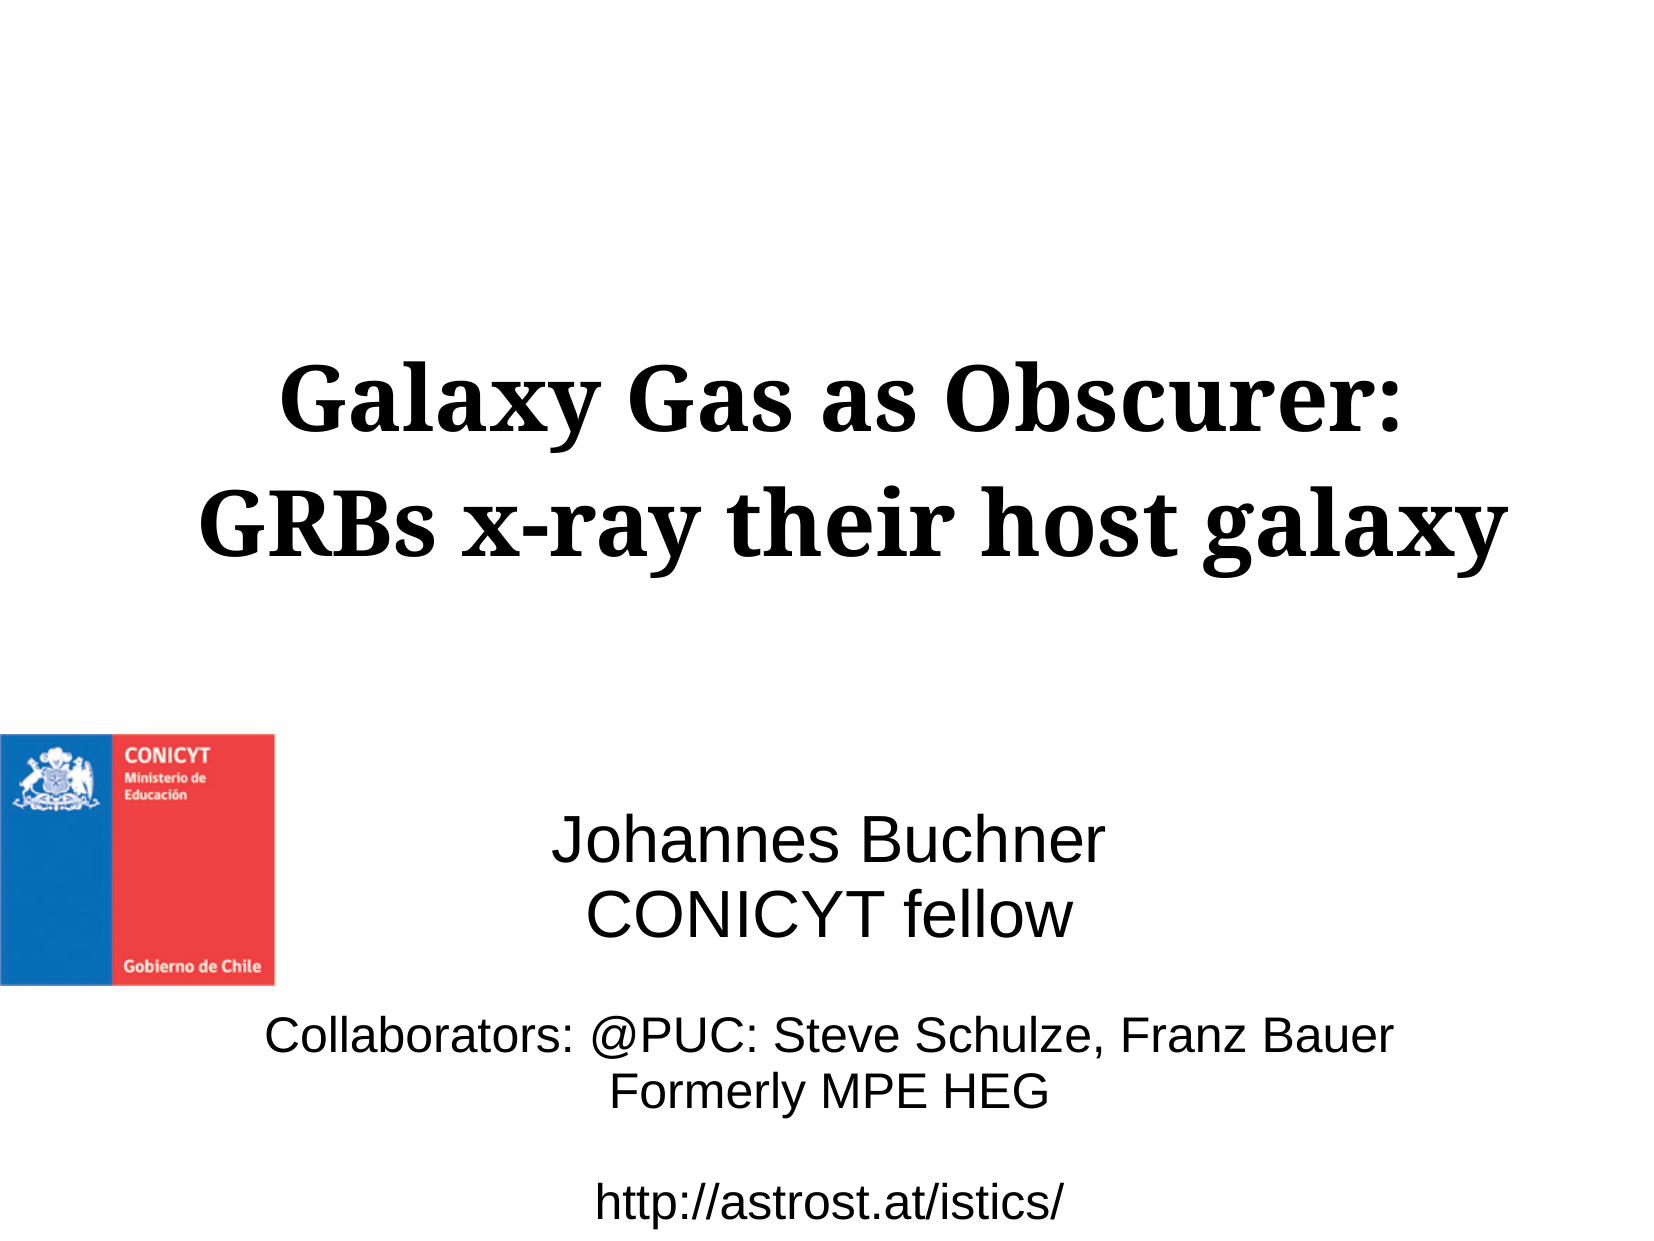

# Galaxy Gas as Obscurer: GRBs x-ray their host galaxy
Johannes Buchner
CONICYT fellow
Collaborators: @PUC: Steve Schulze, Franz Bauer
Formerly MPE HEG
http://astrost.at/istics/